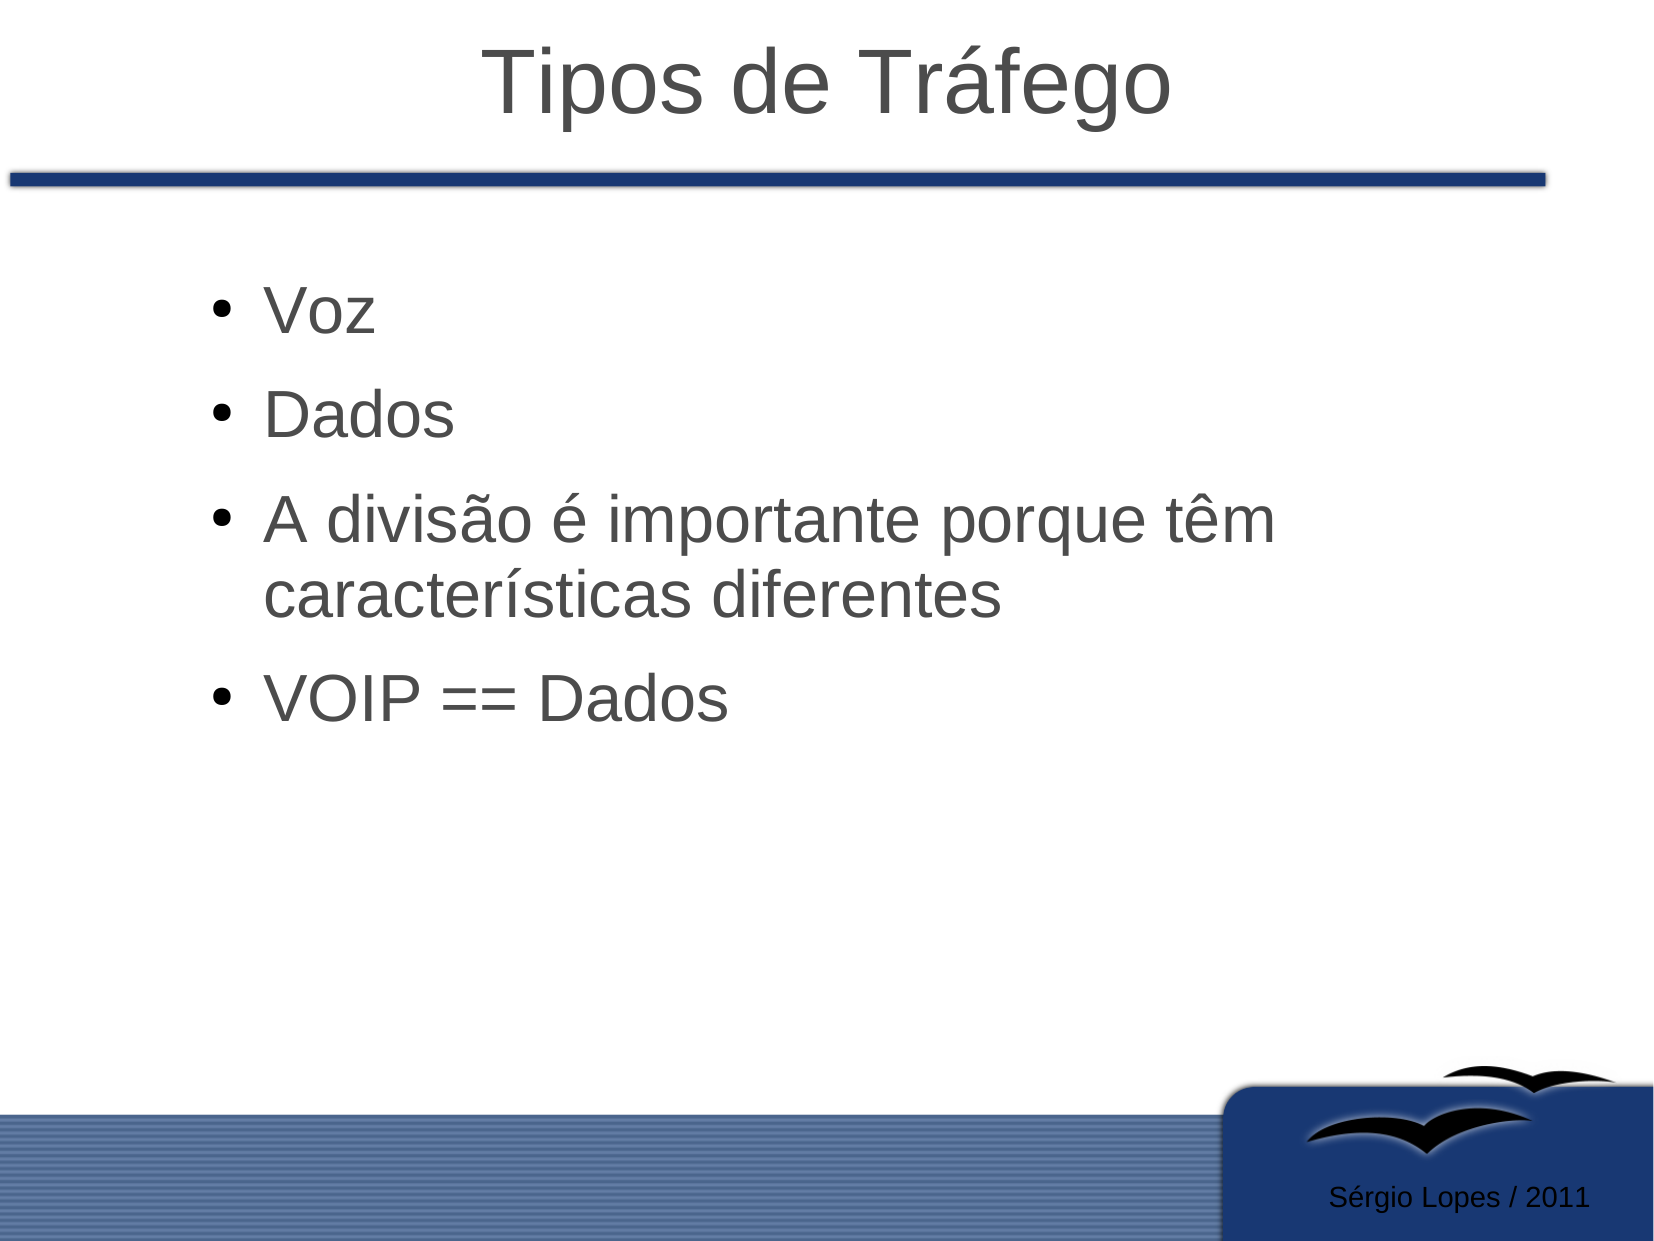

# Tipos de Tráfego
Voz
Dados
A divisão é importante porque têm características diferentes
VOIP == Dados
Sérgio Lopes / 2011